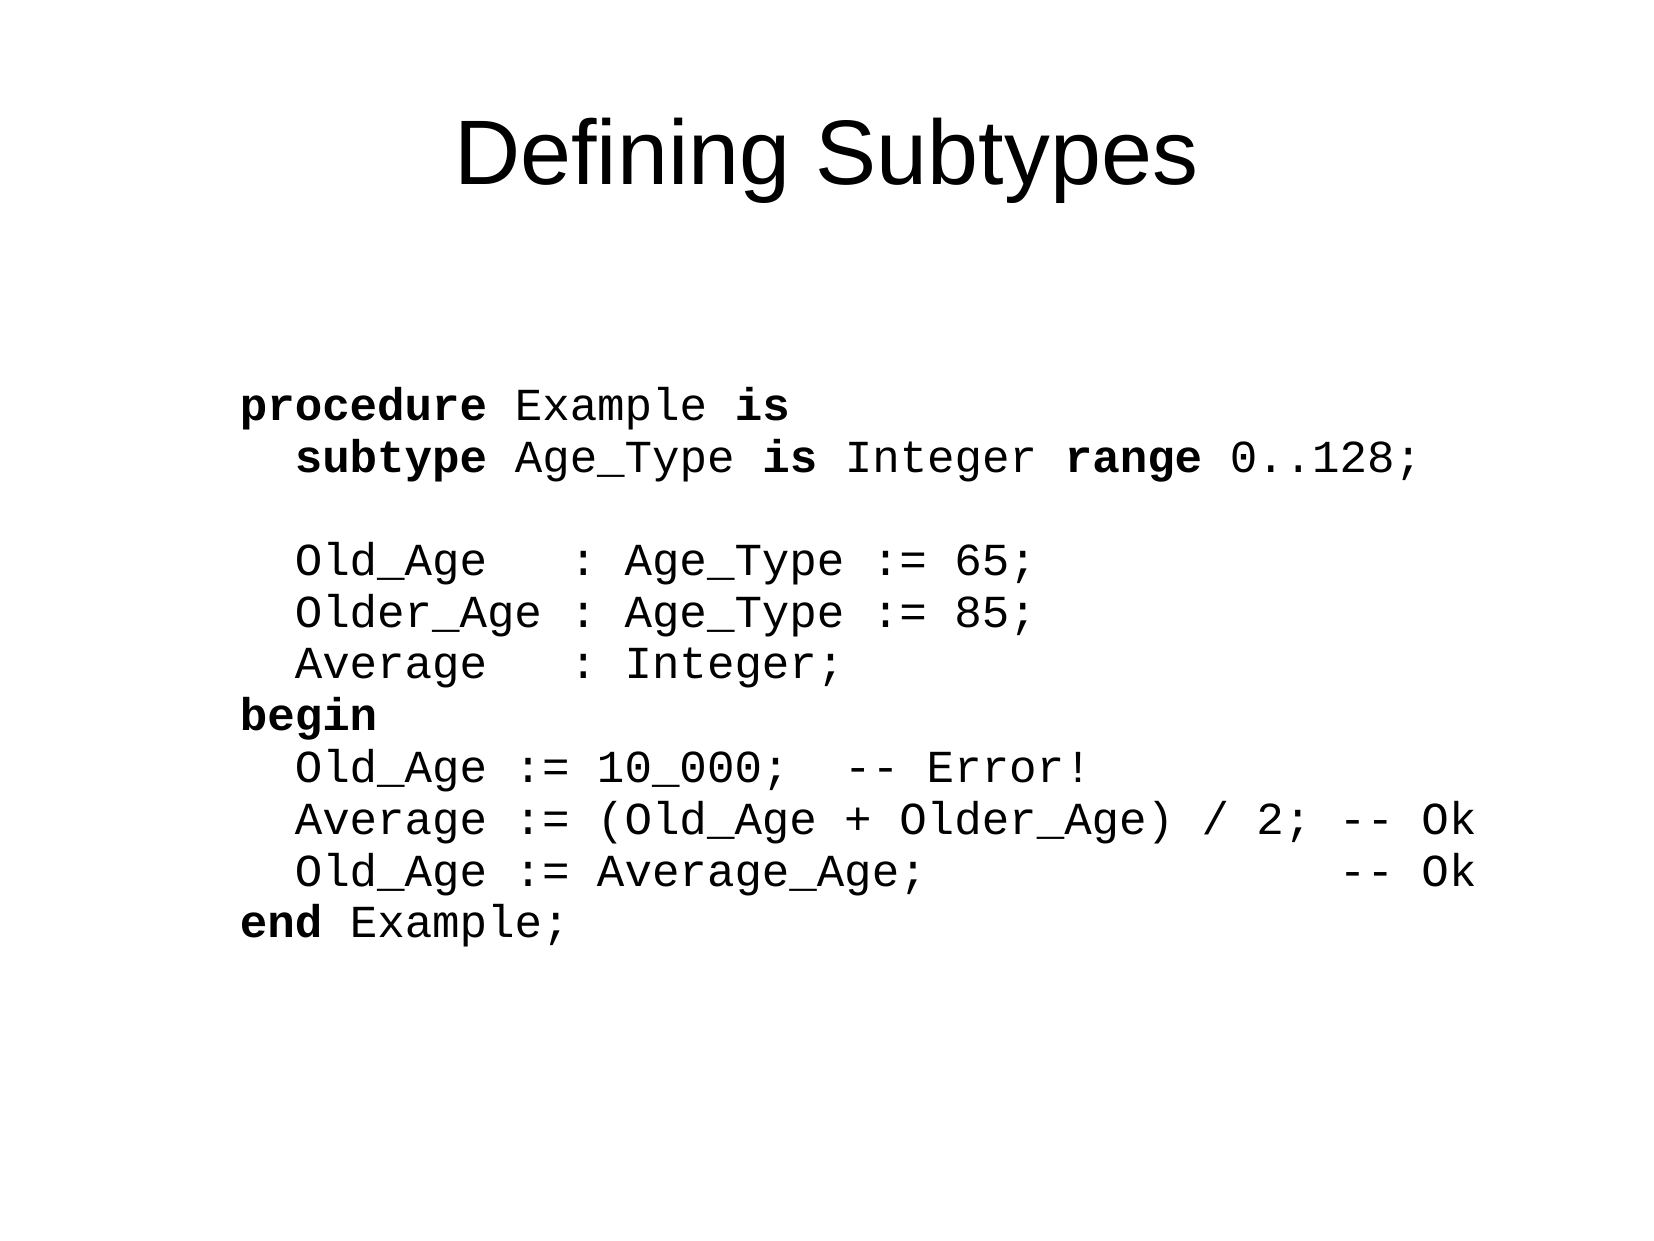

# Defining Subtypes
procedure Example is
 subtype Age_Type is Integer range 0..128;
 Old_Age : Age_Type := 65;
 Older_Age : Age_Type := 85;
 Average : Integer;
begin
 Old_Age := 10_000; -- Error!
 Average := (Old_Age + Older_Age) / 2; -- Ok
 Old_Age := Average_Age; -- Ok
end Example;